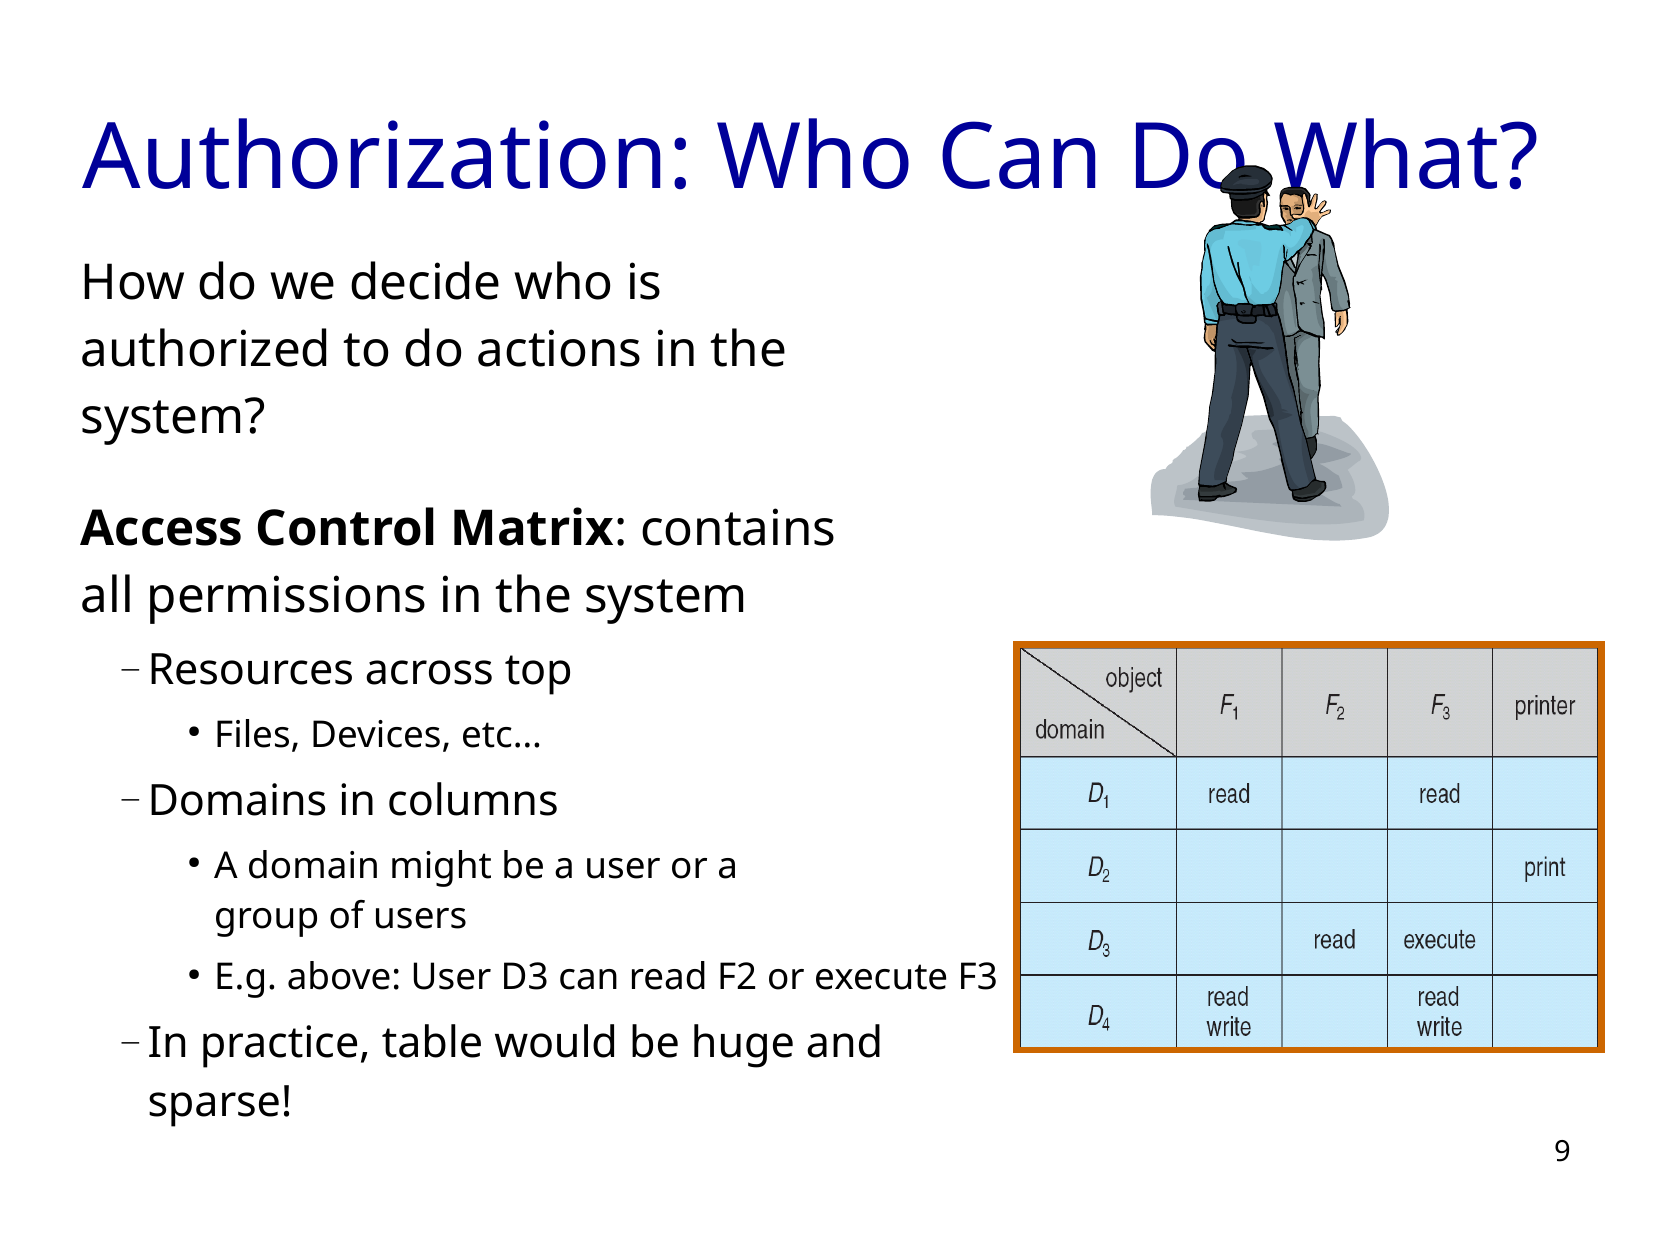

# Authorization: Who Can Do What?
How do we decide who is
authorized to do actions in the
system?
Access Control Matrix: contains
all permissions in the system
Resources across top
Files, Devices, etc…
Domains in columns
A domain might be a user or a
group of users
E.g. above: User D3 can read F2 or execute F3
In practice, table would be huge and sparse!
9